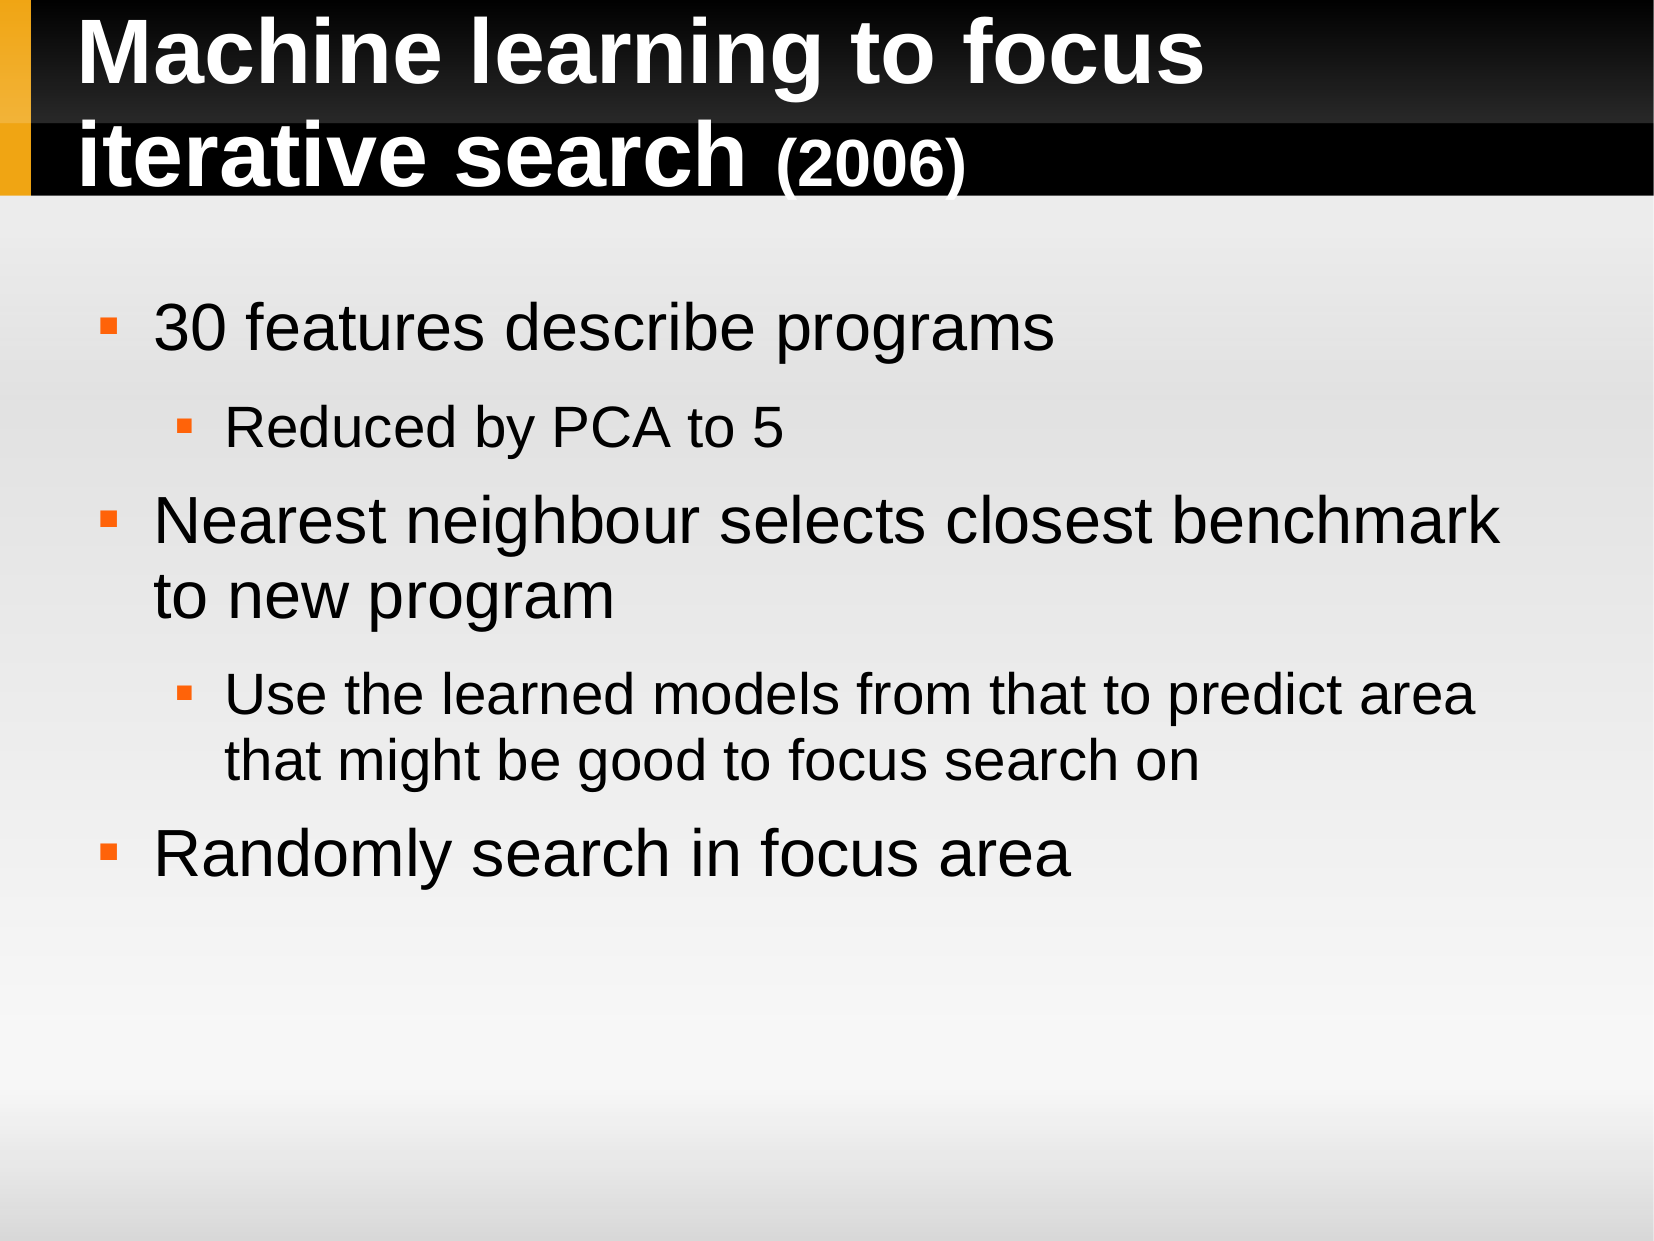

# Machine learning to focus iterative search (2006)
30 features describe programs
Reduced by PCA to 5
Nearest neighbour selects closest benchmark to new program
Use the learned models from that to predict area that might be good to focus search on
Randomly search in focus area